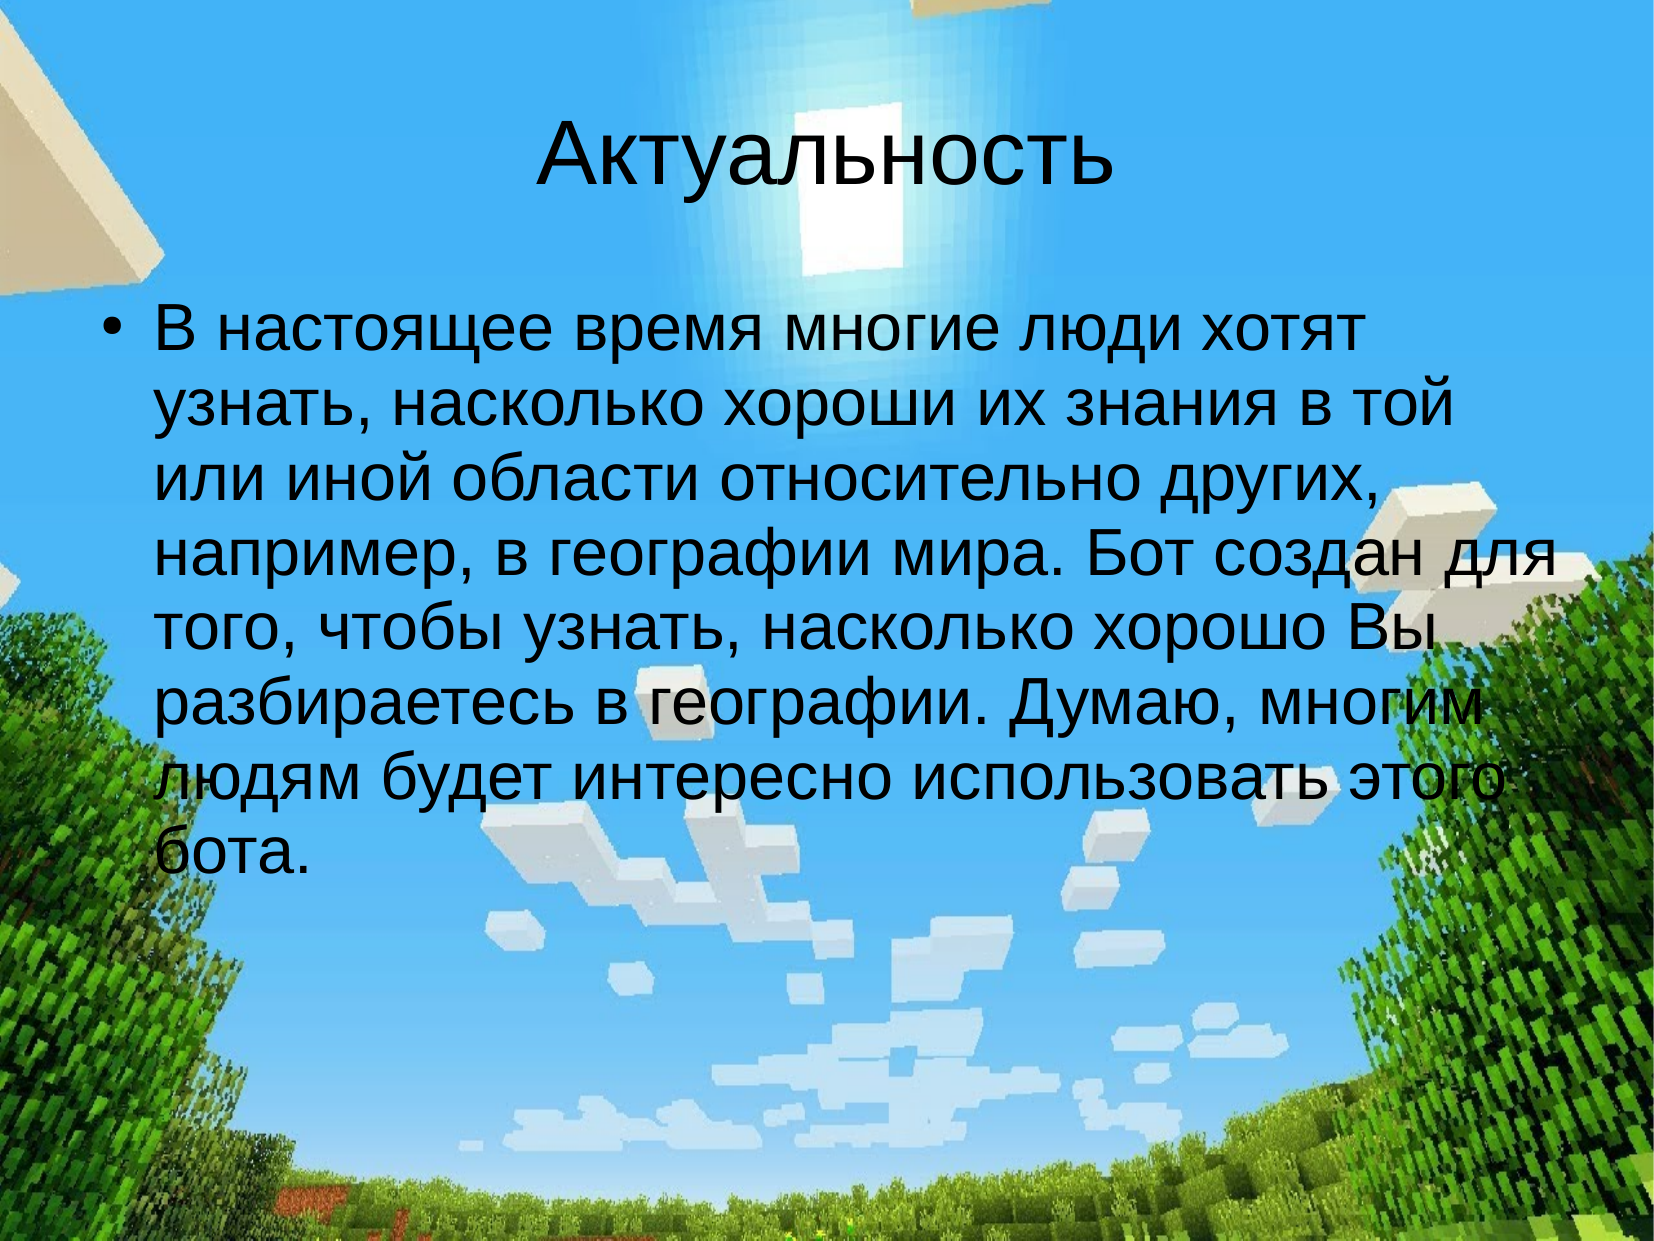

# Актуальность
В настоящее время многие люди хотят узнать, насколько хороши их знания в той или иной области относительно других, например, в географии мира. Бот создан для того, чтобы узнать, насколько хорошо Вы разбираетесь в географии. Думаю, многим людям будет интересно использовать этого бота.